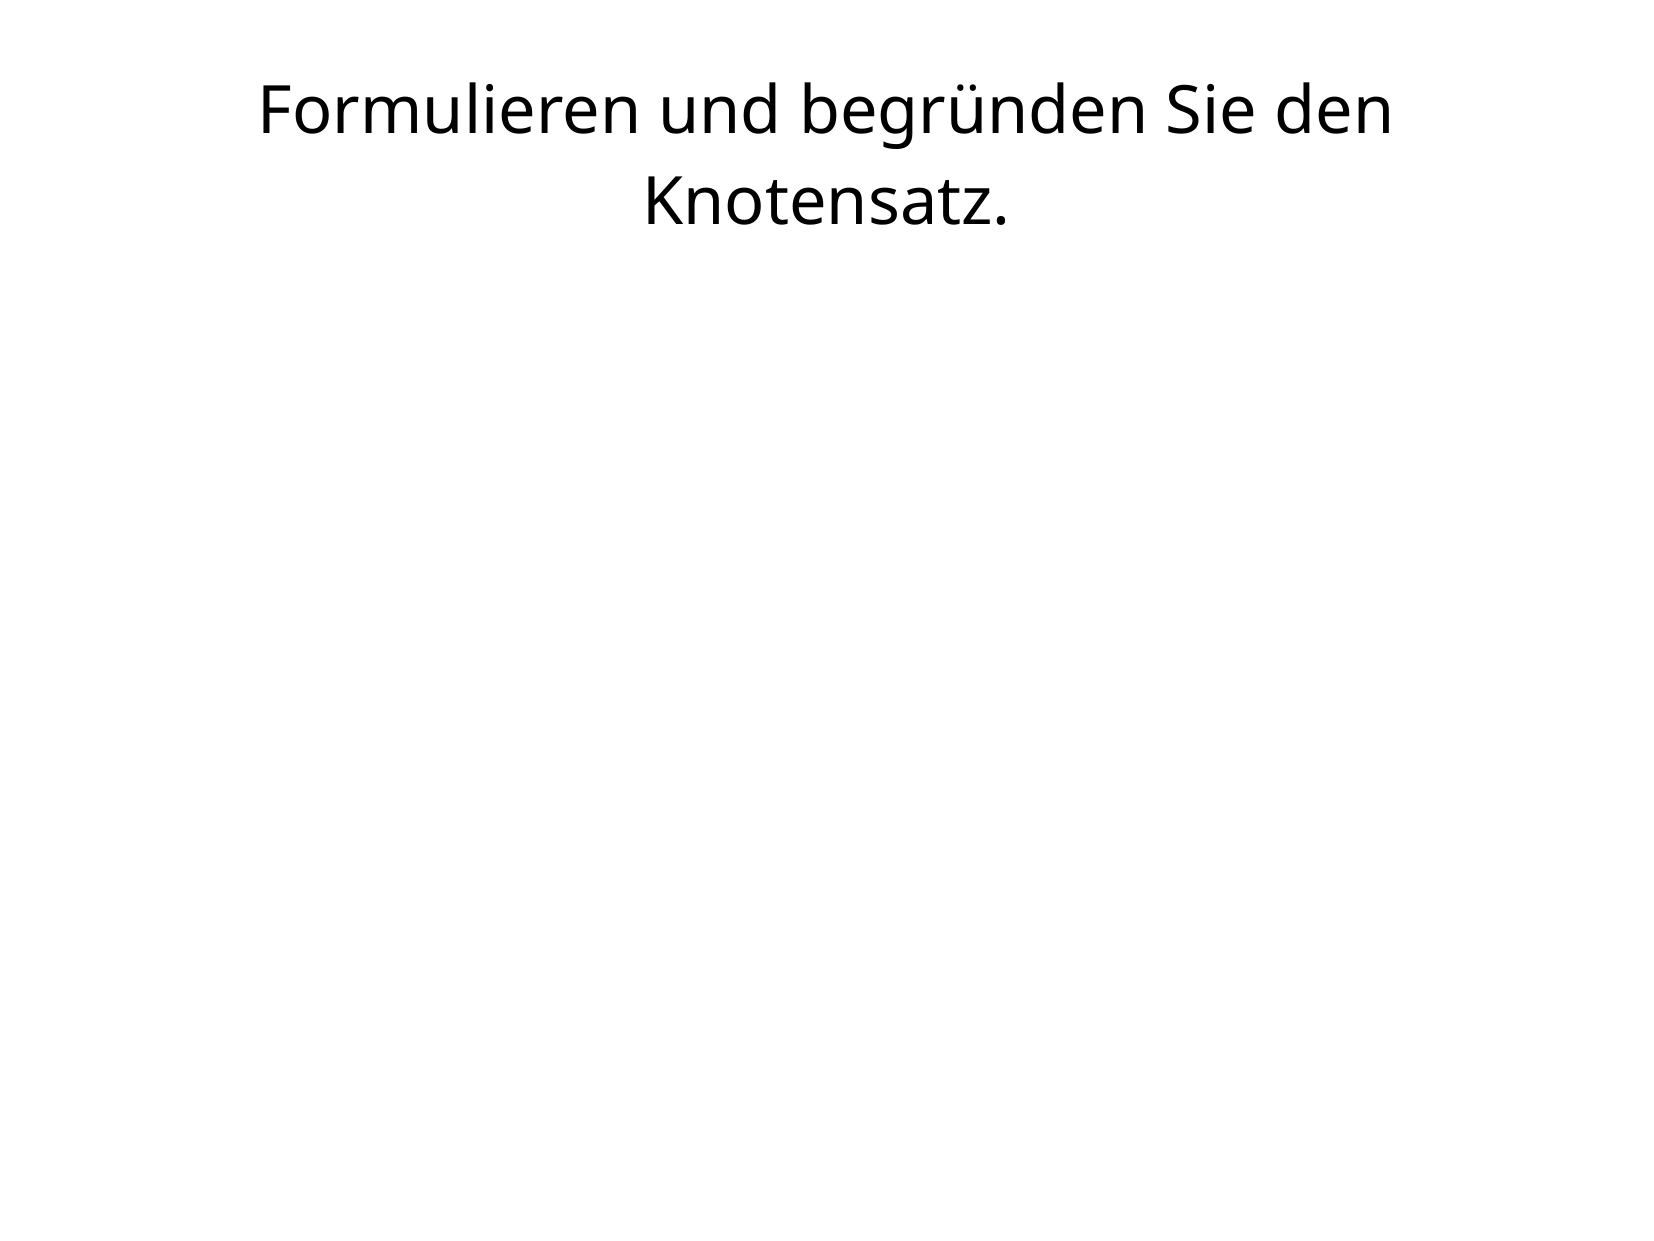

# Formulieren und begründen Sie den Knotensatz.